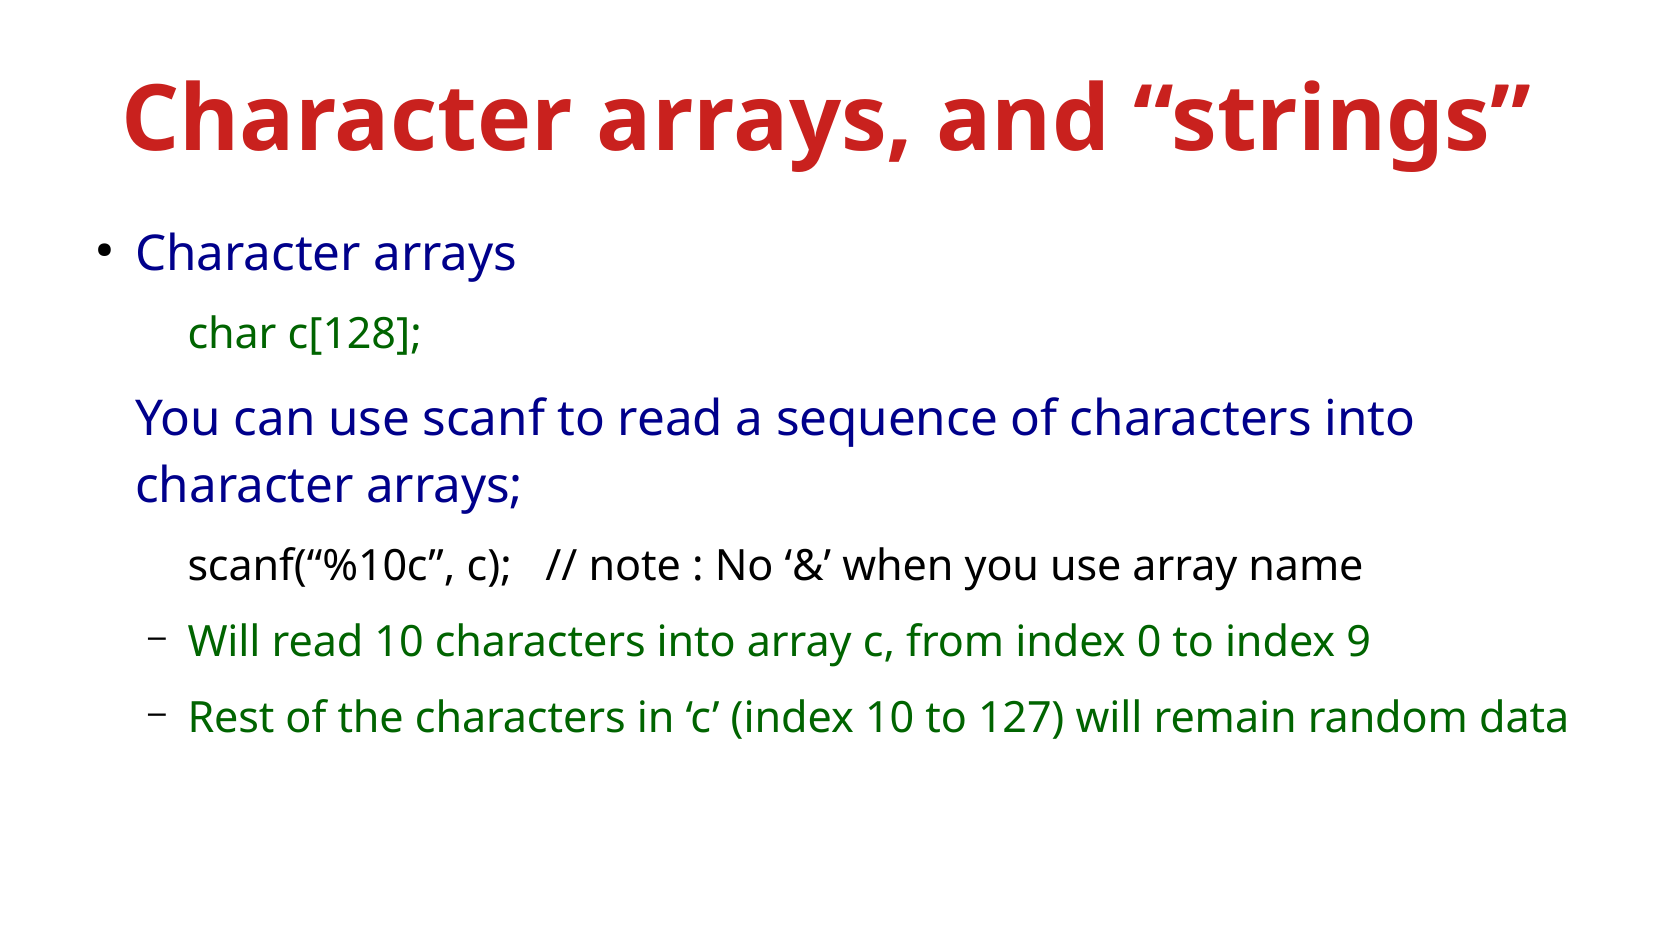

# Character arrays, and “strings”
Character arrays
char c[128];
You can use scanf to read a sequence of characters into character arrays;
scanf(“%10c”, c); // note : No ‘&’ when you use array name
Will read 10 characters into array c, from index 0 to index 9
Rest of the characters in ‘c’ (index 10 to 127) will remain random data